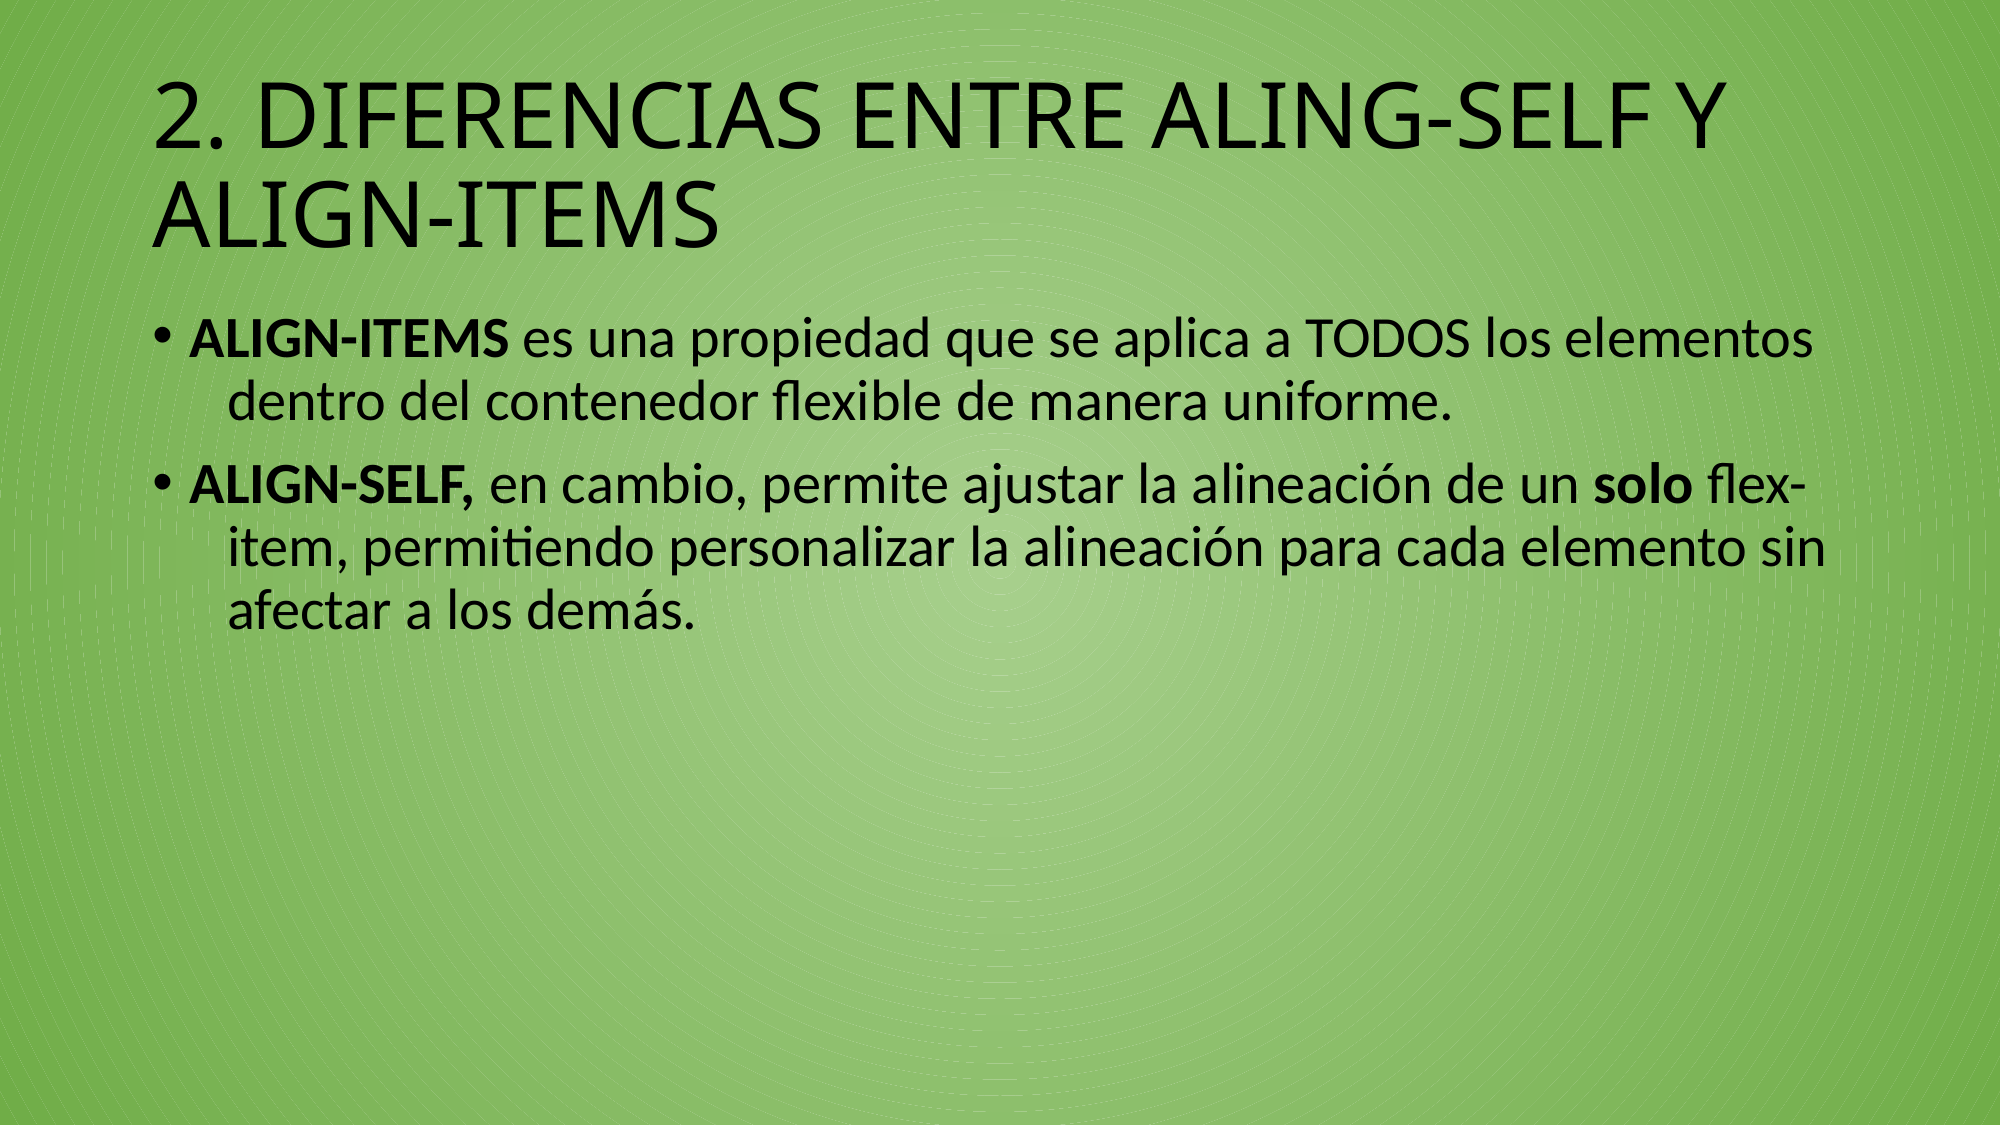

# 2. DIFERENCIAS ENTRE ALING-SELF Y ALIGN-ITEMS
ALIGN-ITEMS es una propiedad que se aplica a TODOS los elementos dentro del contenedor flexible de manera uniforme.
ALIGN-SELF, en cambio, permite ajustar la alineación de un solo flex-item, permitiendo personalizar la alineación para cada elemento sin afectar a los demás.